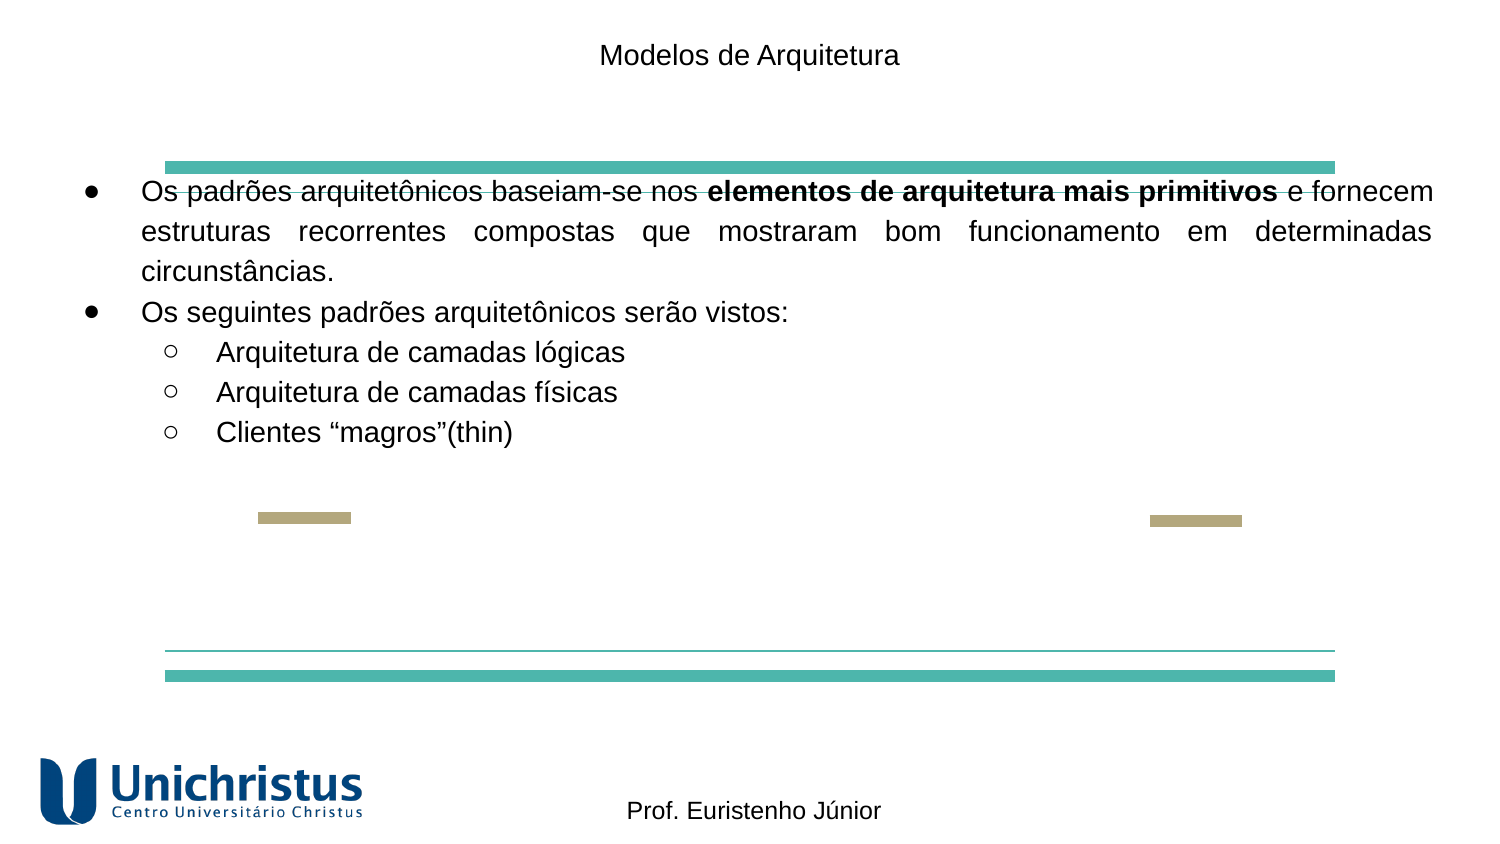

# Modelos de Arquitetura
Os padrões arquitetônicos baseiam-se nos elementos de arquitetura mais primitivos e fornecem estruturas recorrentes compostas que mostraram bom funcionamento em determinadas circunstâncias.
Os seguintes padrões arquitetônicos serão vistos:
Arquitetura de camadas lógicas
Arquitetura de camadas físicas
Clientes “magros”(thin)